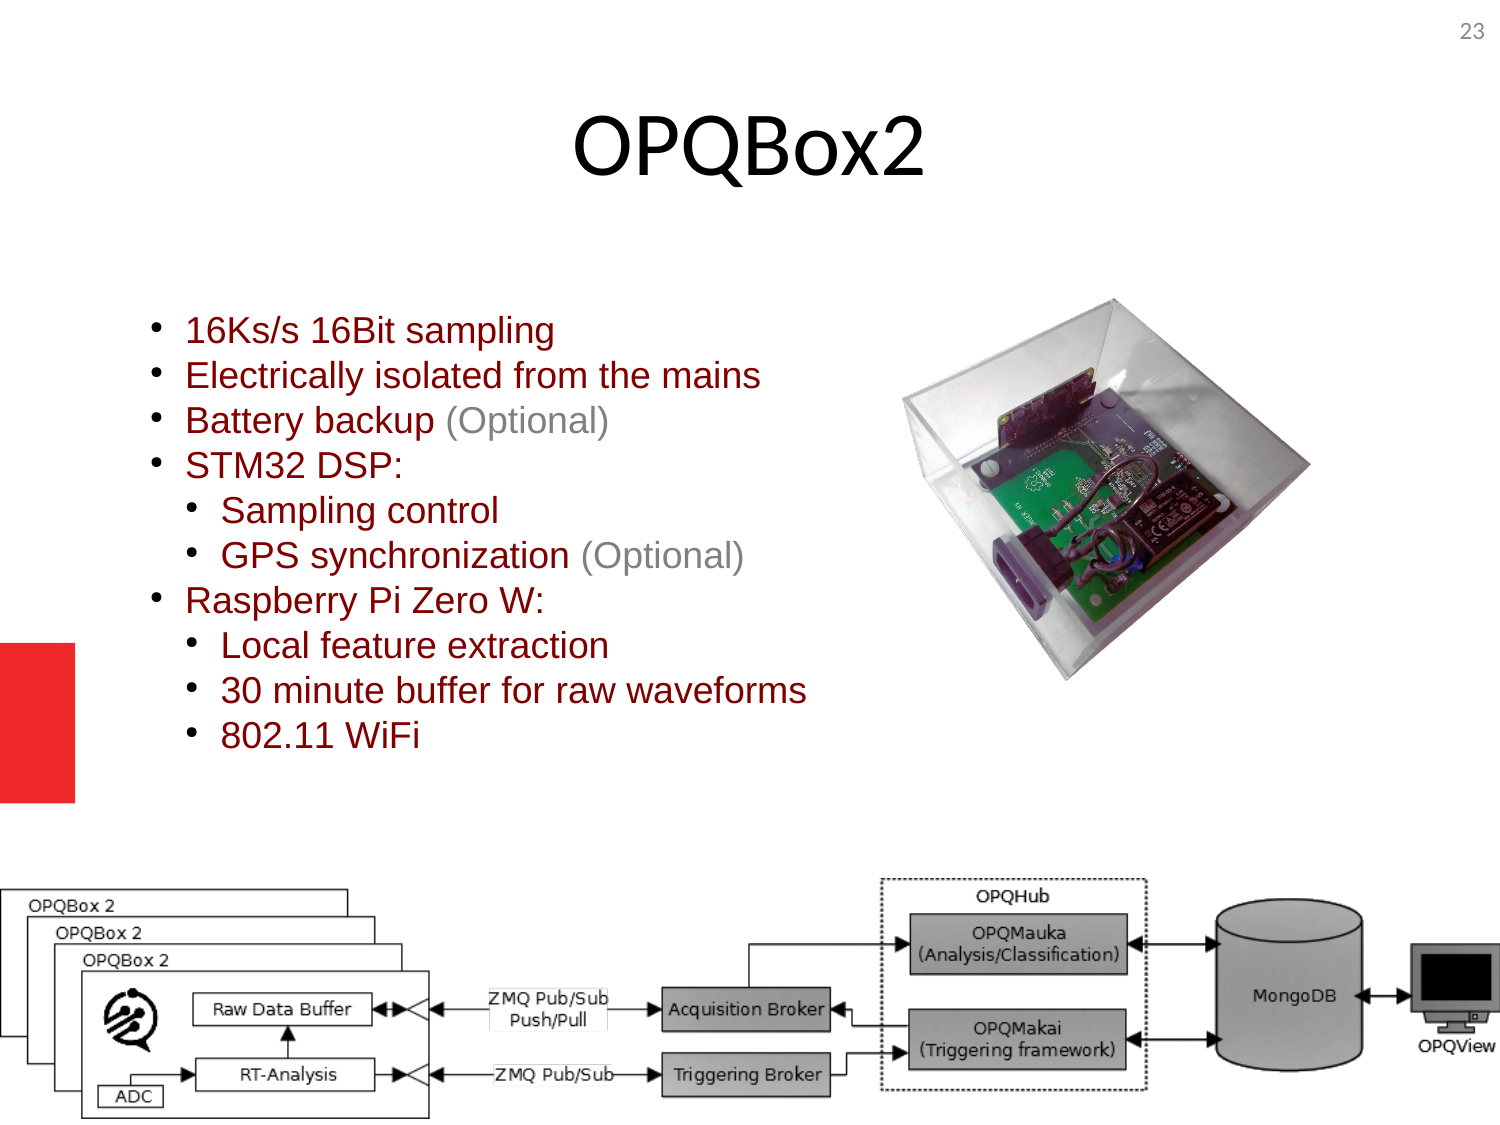

OPQBox2
16Ks/s 16Bit sampling
Electrically isolated from the mains
Battery backup (Optional)
STM32 DSP:
Sampling control
GPS synchronization (Optional)
Raspberry Pi Zero W:
Local feature extraction
30 minute buffer for raw waveforms
802.11 WiFi